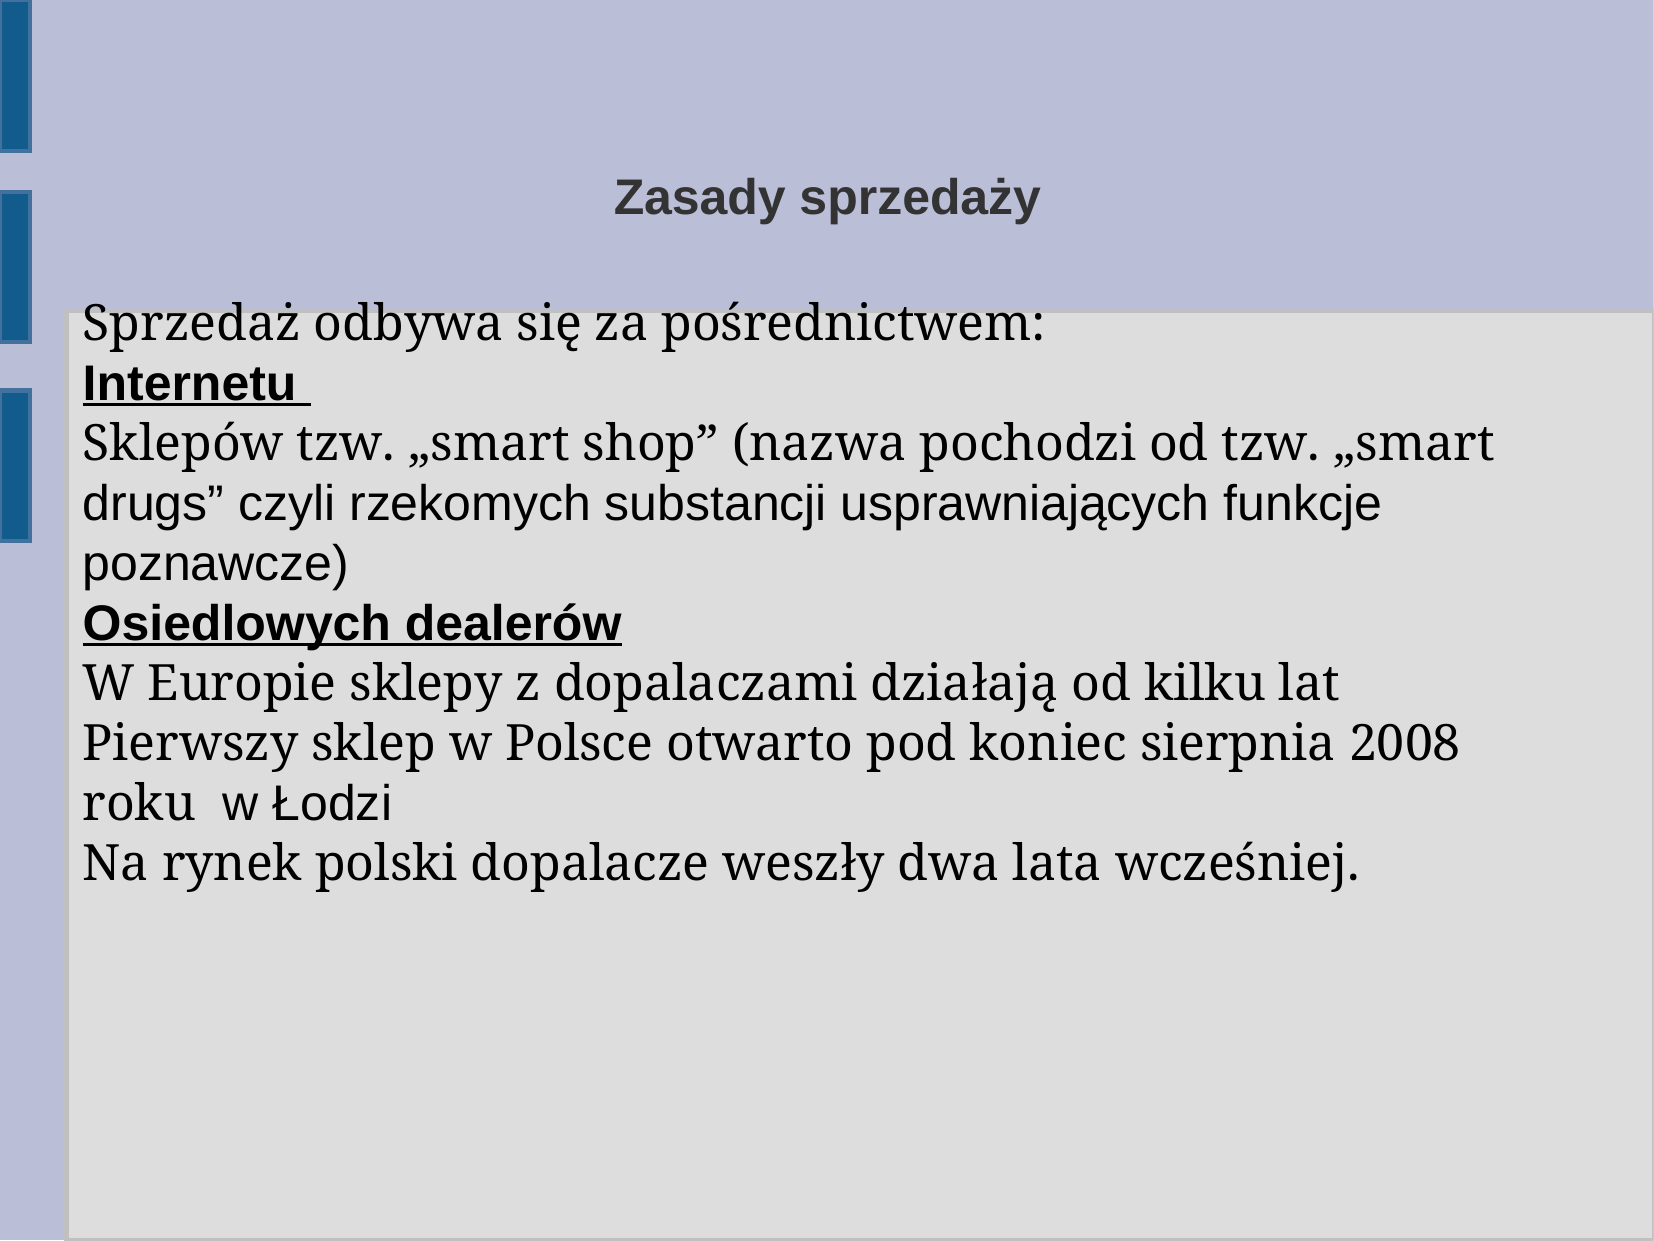

# Zasady sprzedaży
Sprzedaż odbywa się za pośrednictwem:
Internetu
Sklepów tzw. „smart shop” (nazwa pochodzi od tzw. „smart drugs” czyli rzekomych substancji usprawniających funkcje poznawcze)
Osiedlowych dealerów
W Europie sklepy z dopalaczami działają od kilku lat
Pierwszy sklep w Polsce otwarto pod koniec sierpnia 2008 roku w Łodzi
Na rynek polski dopalacze weszły dwa lata wcześniej.